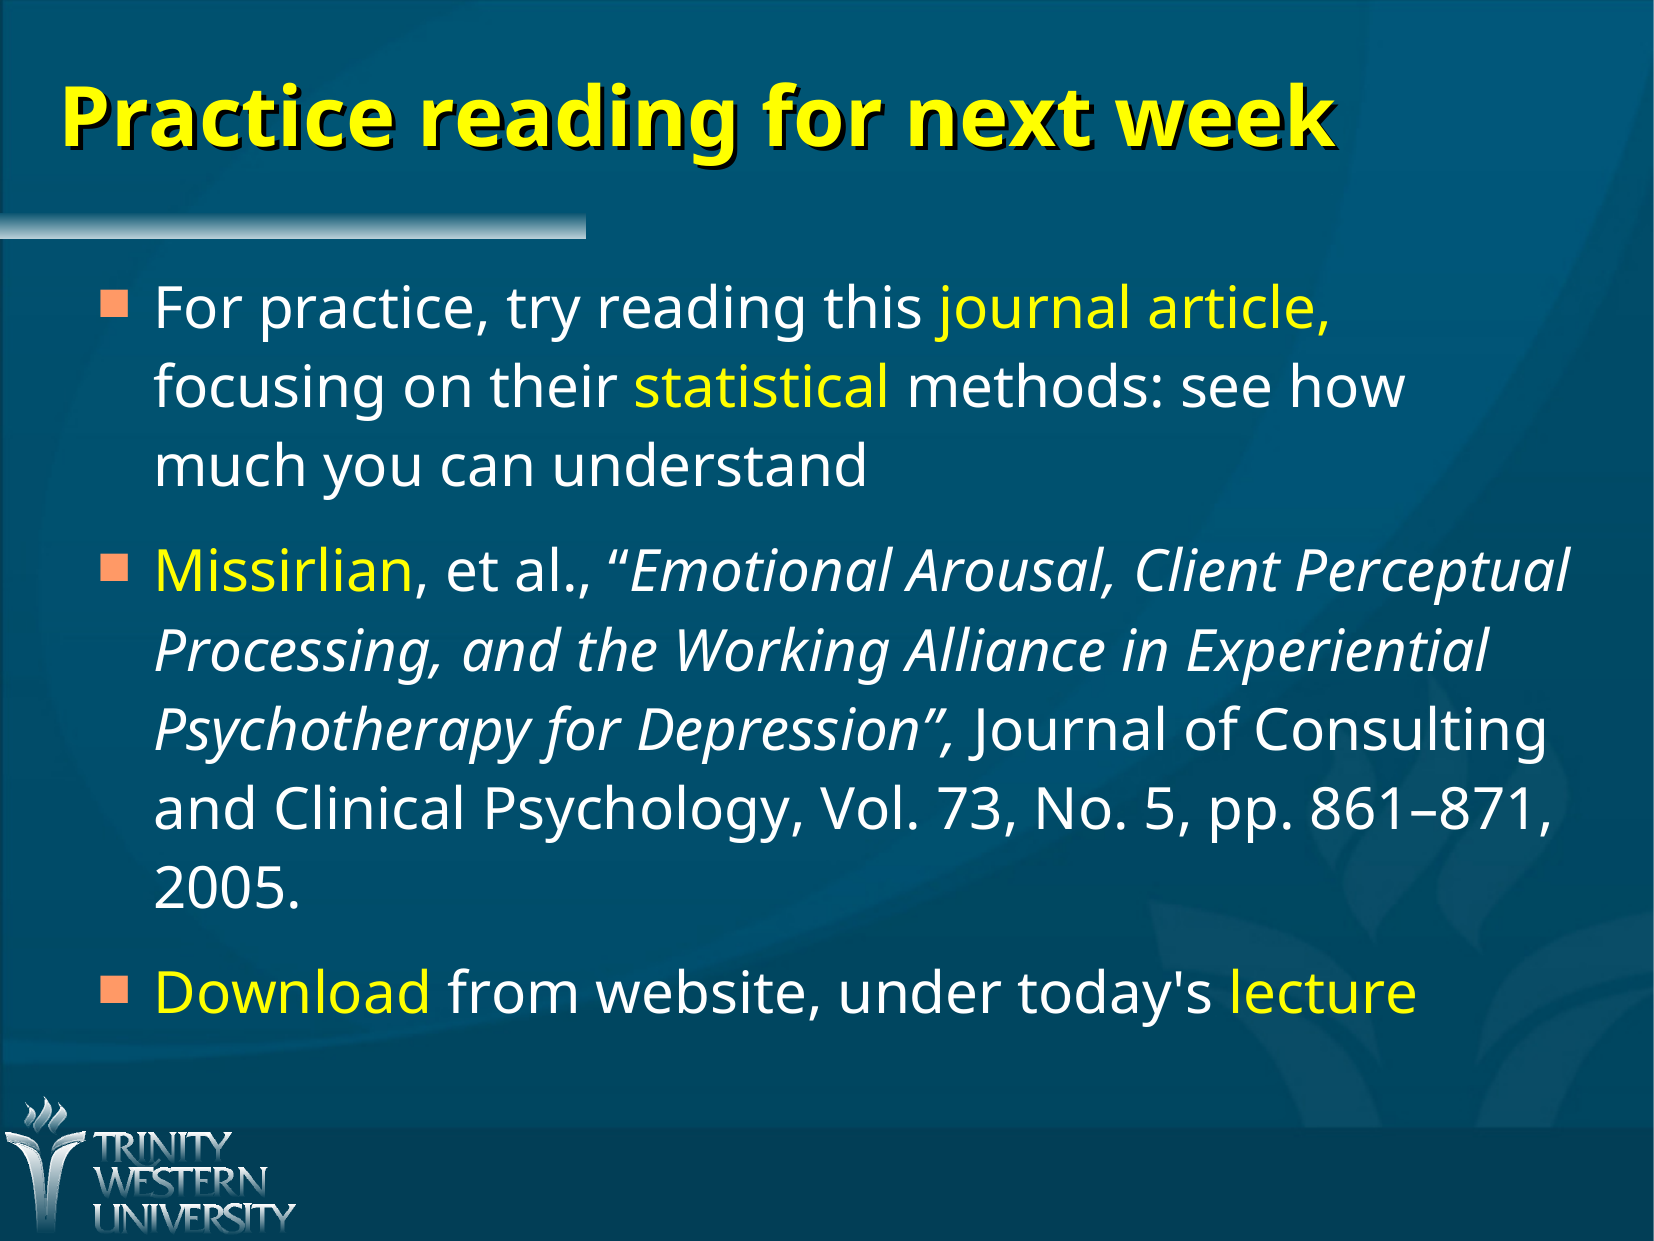

# Practice reading for next week
For practice, try reading this journal article, focusing on their statistical methods: see how much you can understand
Missirlian, et al., “Emotional Arousal, Client Perceptual Processing, and the Working Alliance in Experiential Psychotherapy for Depression”, Journal of Consulting and Clinical Psychology, Vol. 73, No. 5, pp. 861–871, 2005.
Download from website, under today's lecture